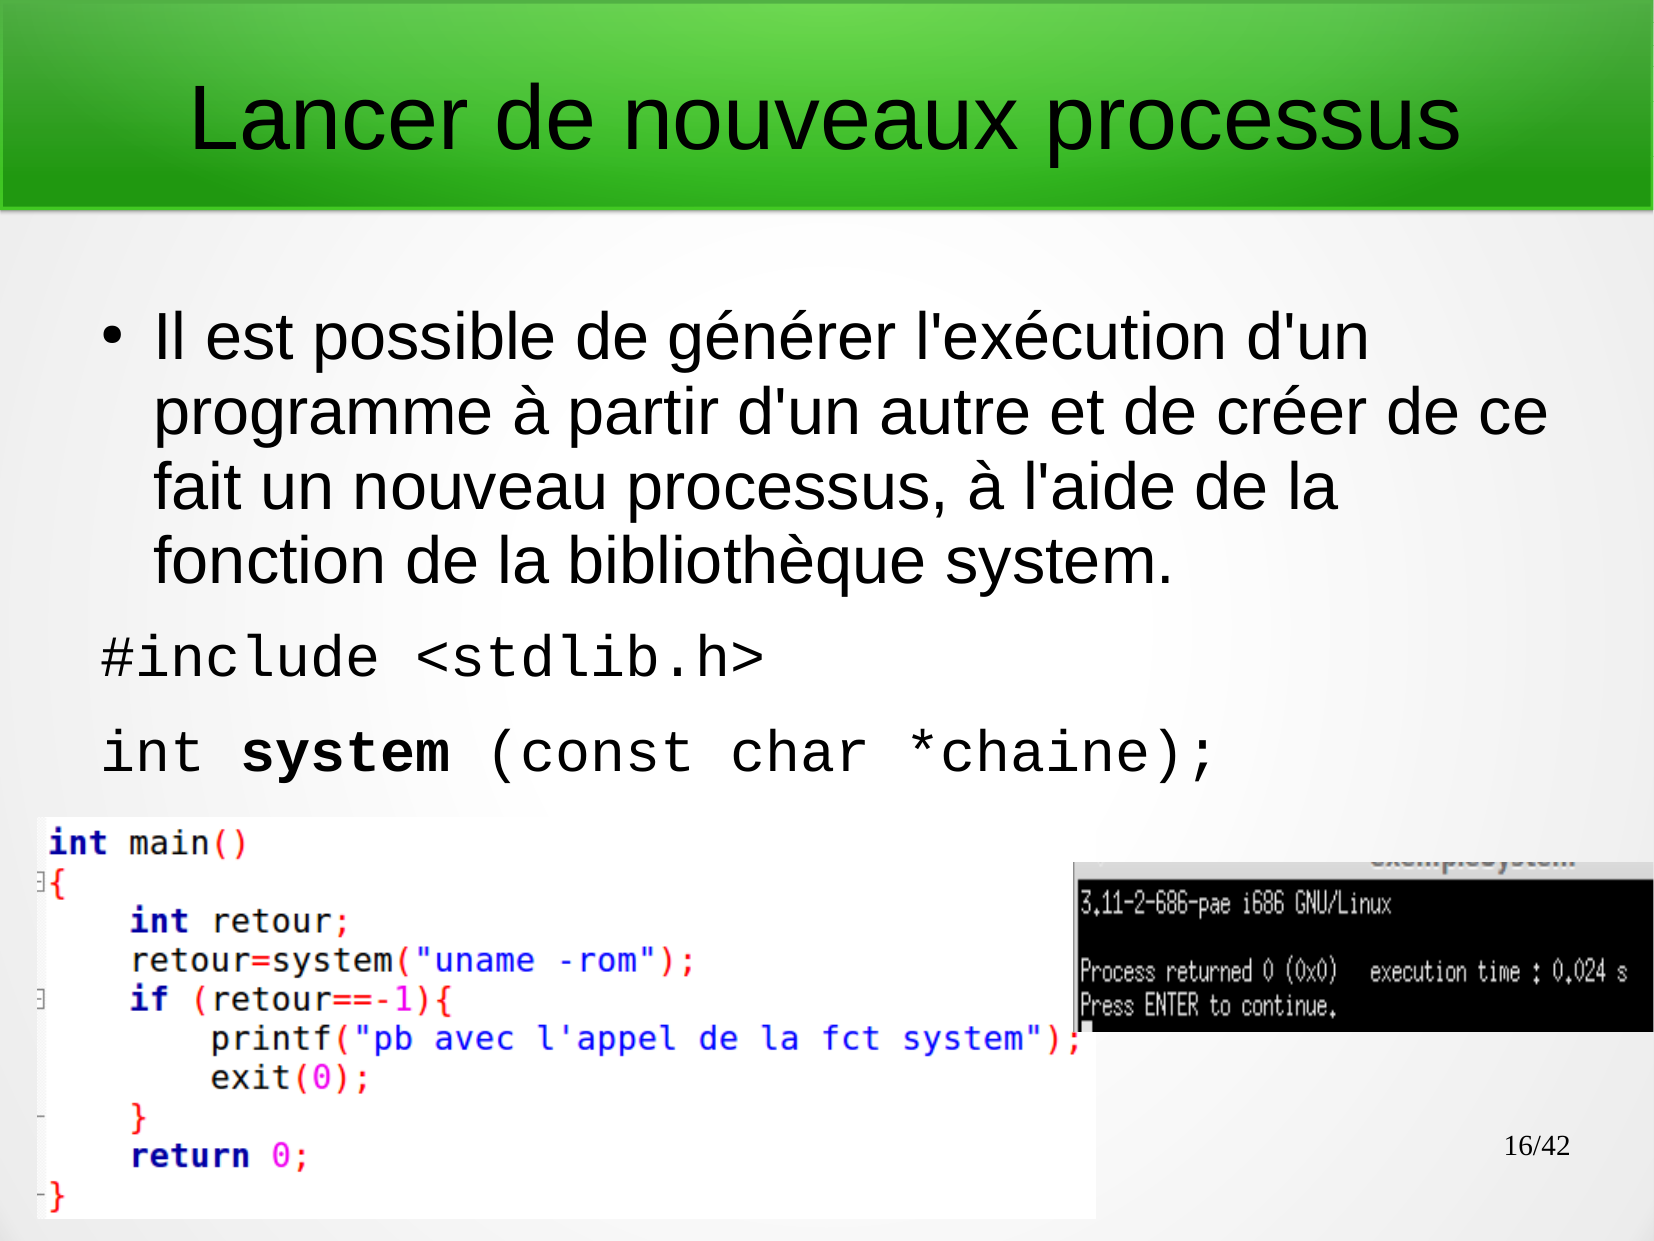

# Lancer de nouveaux processus
Il est possible de générer l'exécution d'un programme à partir d'un autre et de créer de ce fait un nouveau processus, à l'aide de la fonction de la bibliothèque system.
#include <stdlib.h>
int system (const char *chaine);
16